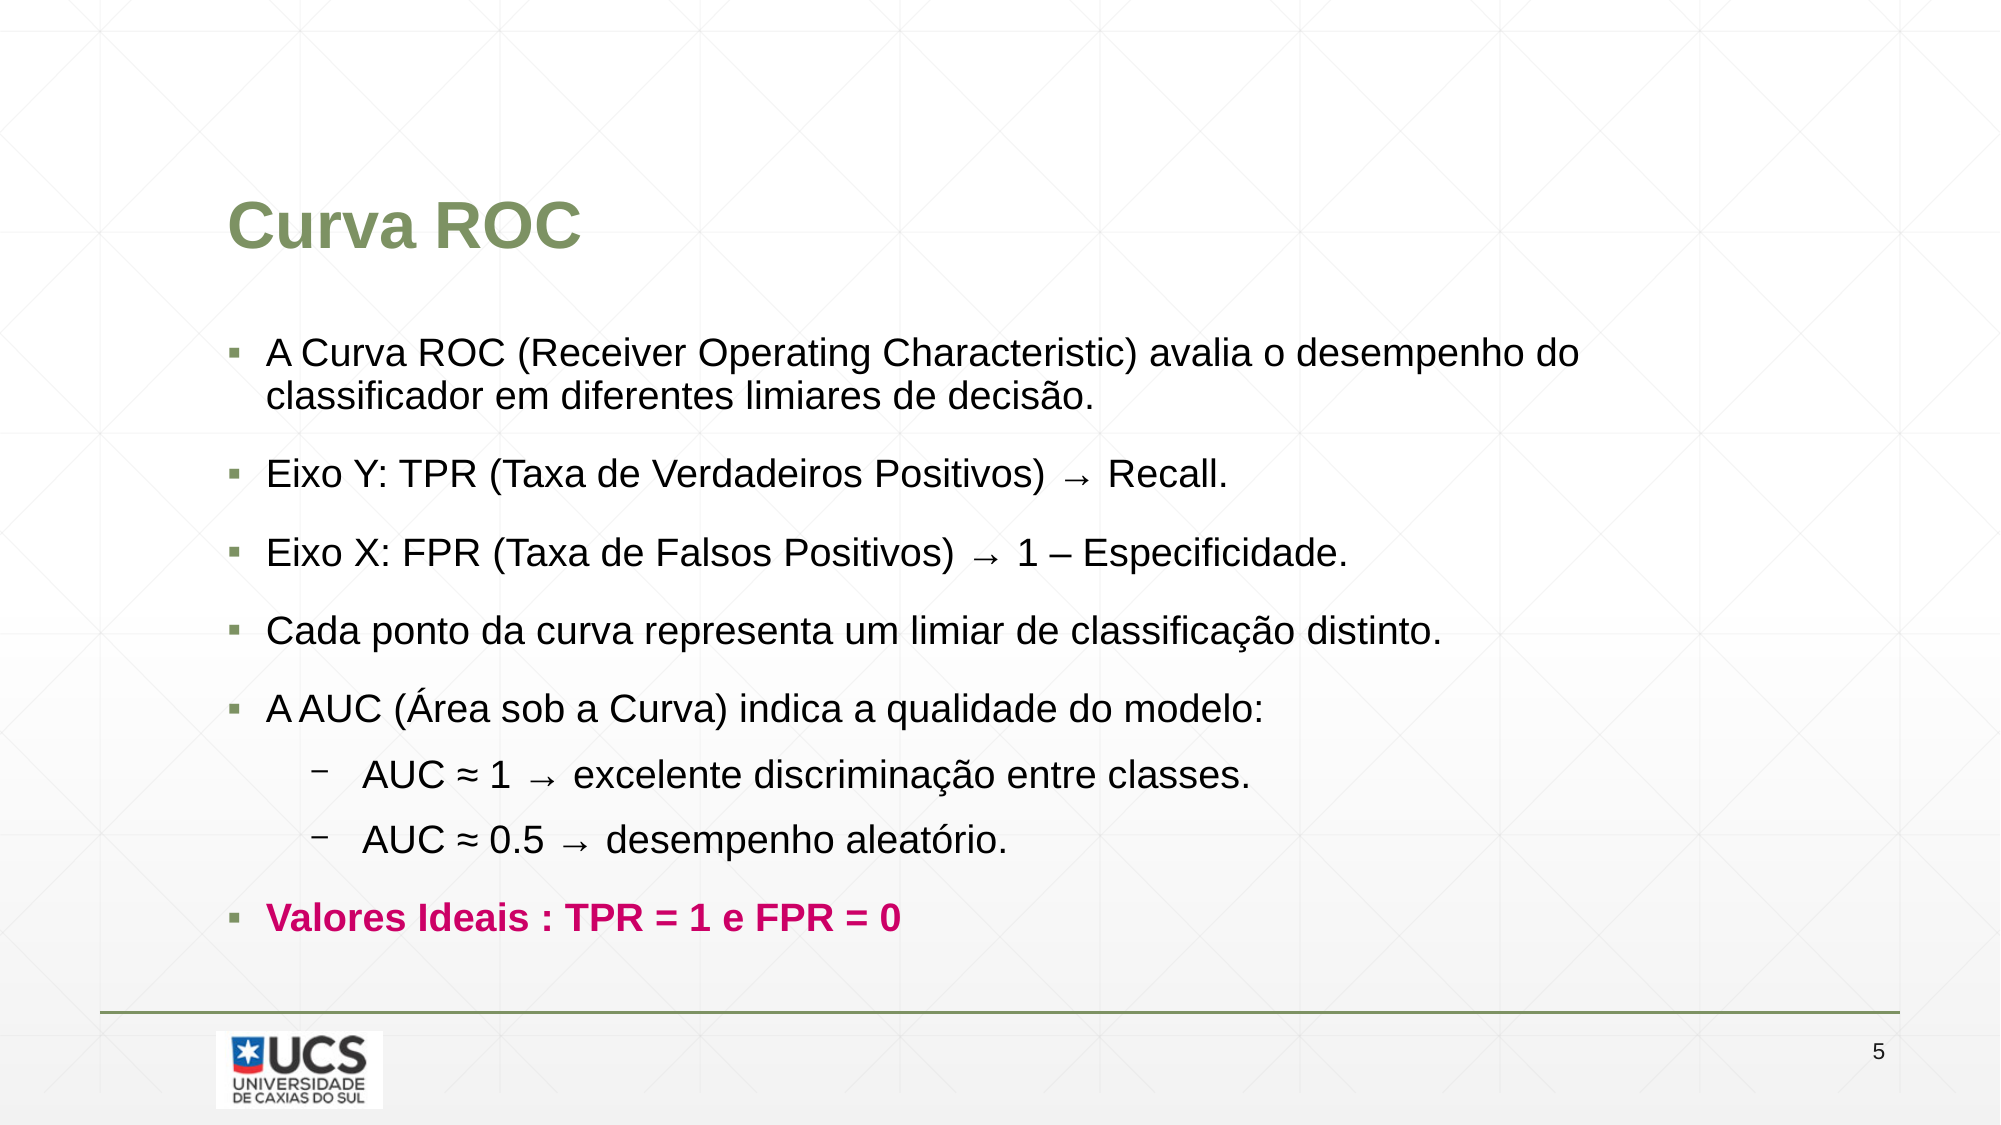

Curva ROC
# A Curva ROC (Receiver Operating Characteristic) avalia o desempenho do classificador em diferentes limiares de decisão.
Eixo Y: TPR (Taxa de Verdadeiros Positivos) → Recall.
Eixo X: FPR (Taxa de Falsos Positivos) → 1 – Especificidade.
Cada ponto da curva representa um limiar de classificação distinto.
A AUC (Área sob a Curva) indica a qualidade do modelo:
AUC ≈ 1 → excelente discriminação entre classes.
AUC ≈ 0.5 → desempenho aleatório.
Valores Ideais : TPR = 1 e FPR = 0
5